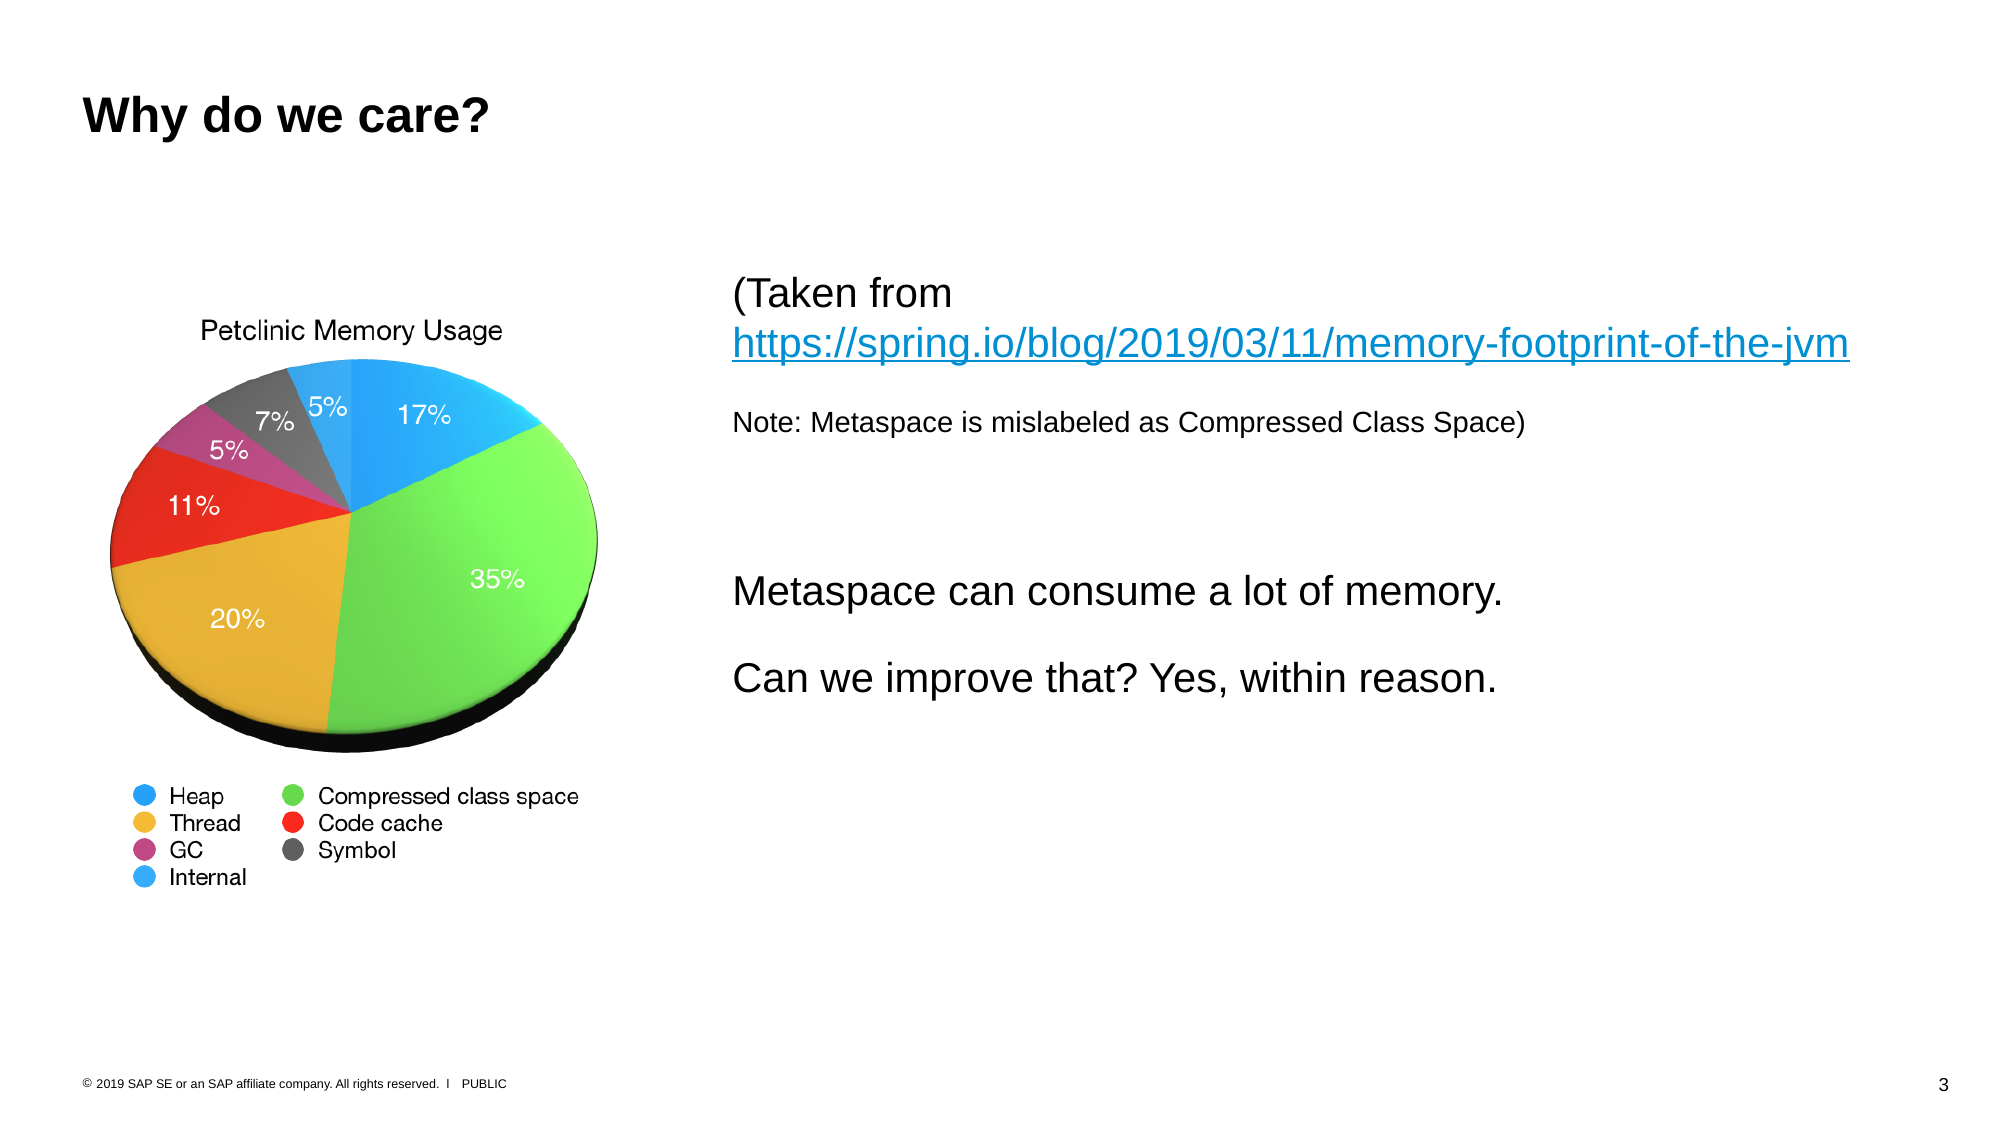

Why do we care?
# (Taken from https://spring.io/blog/2019/03/11/memory-footprint-of-the-jvm
Note: Metaspace is mislabeled as Compressed Class Space)
Metaspace can consume a lot of memory.
Can we improve that? Yes, within reason.